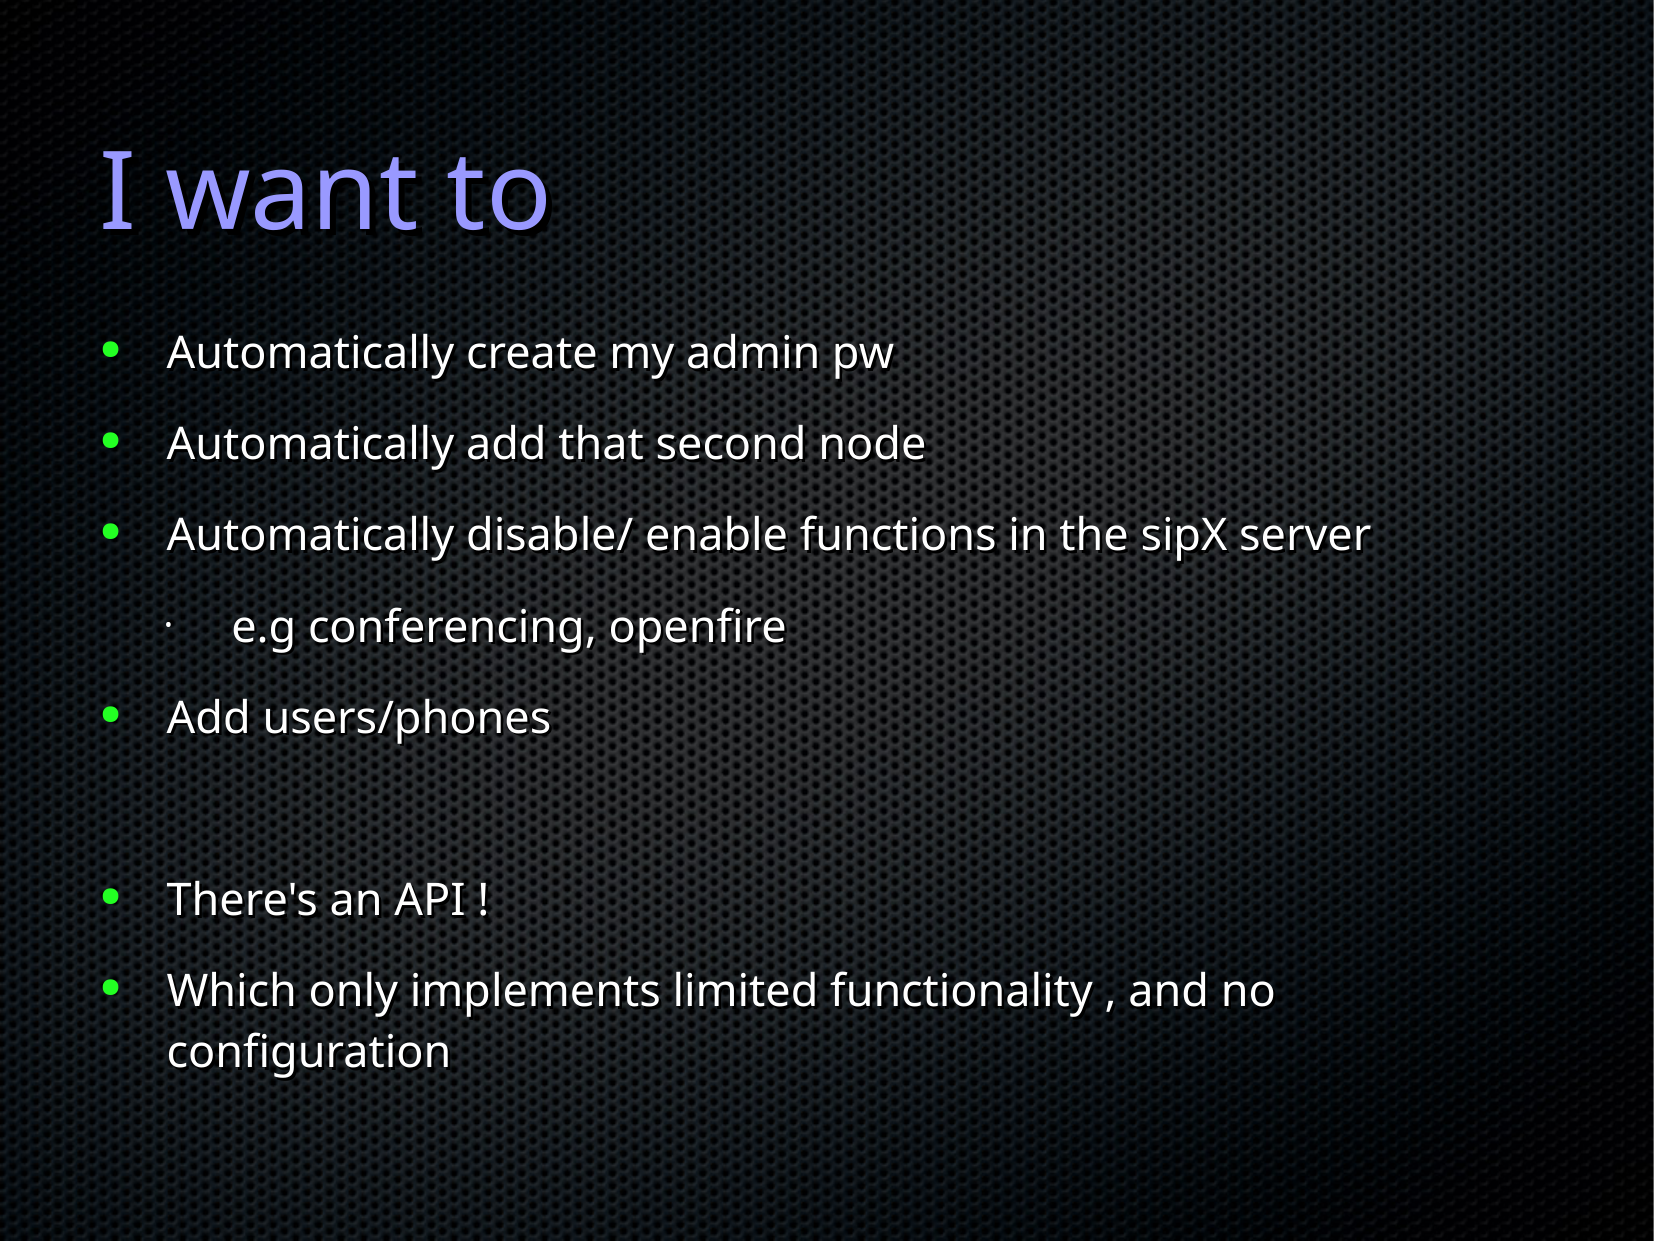

# I want to
Automatically create my admin pw
Automatically add that second node
Automatically disable/ enable functions in the sipX server
e.g conferencing, openfire
Add users/phones
There's an API !
Which only implements limited functionality , and no configuration